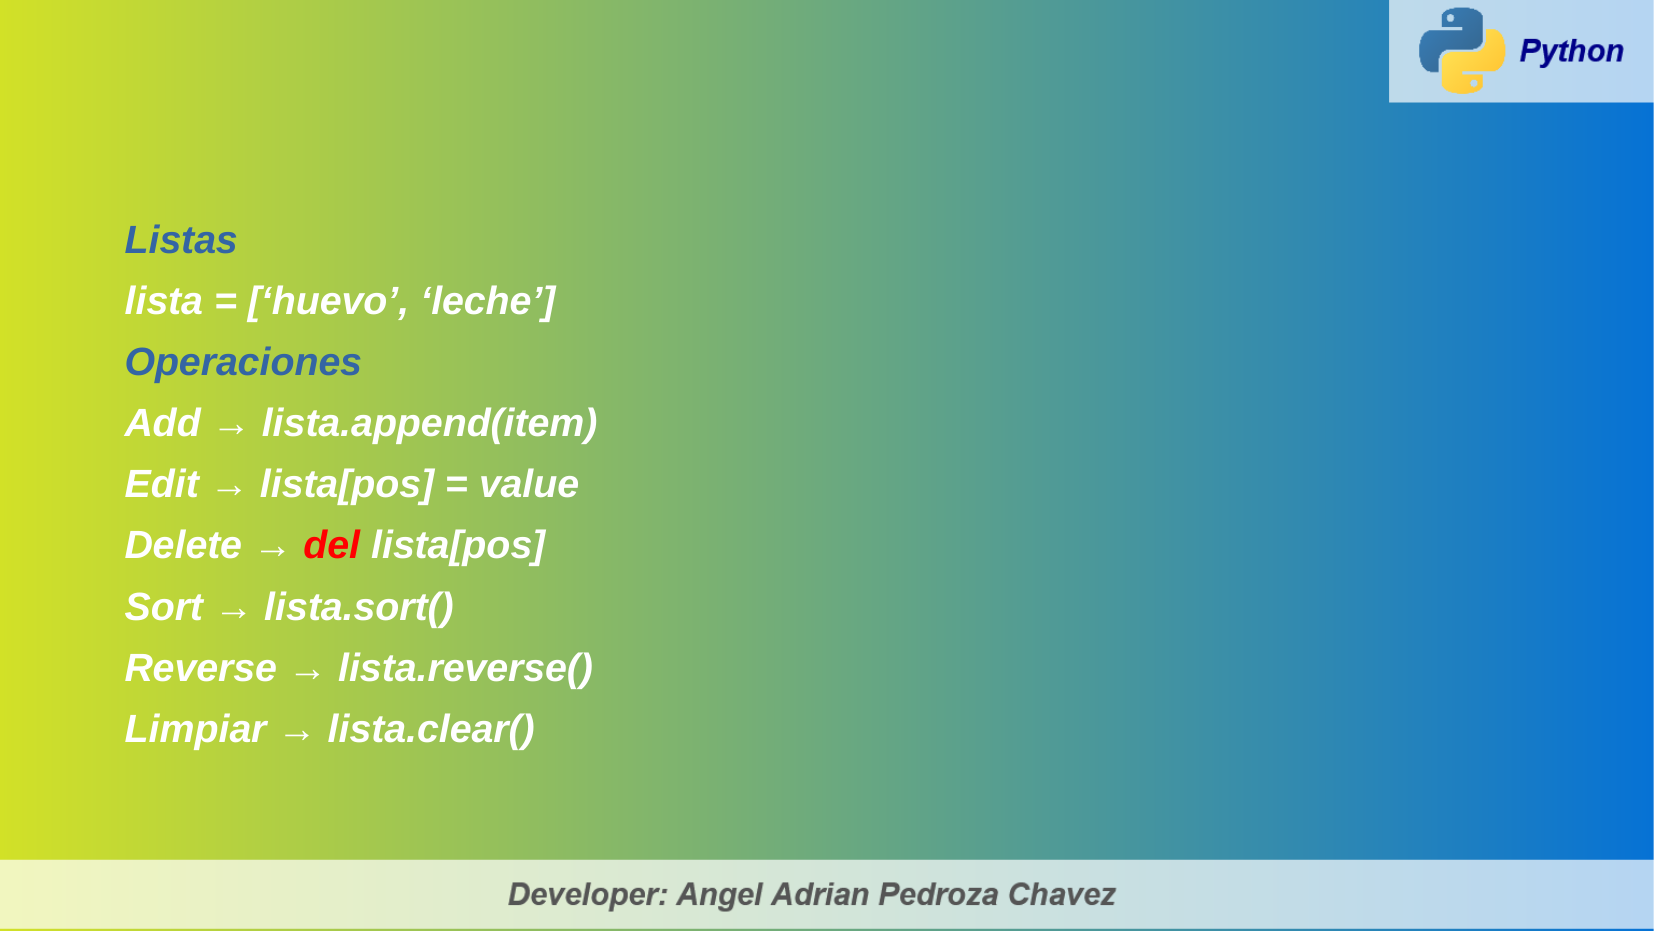

# Listas
lista = [‘huevo’, ‘leche’]
Operaciones
Add → lista.append(item)
Edit → lista[pos] = value
Delete → del lista[pos]
Sort → lista.sort()
Reverse → lista.reverse()
Limpiar → lista.clear()